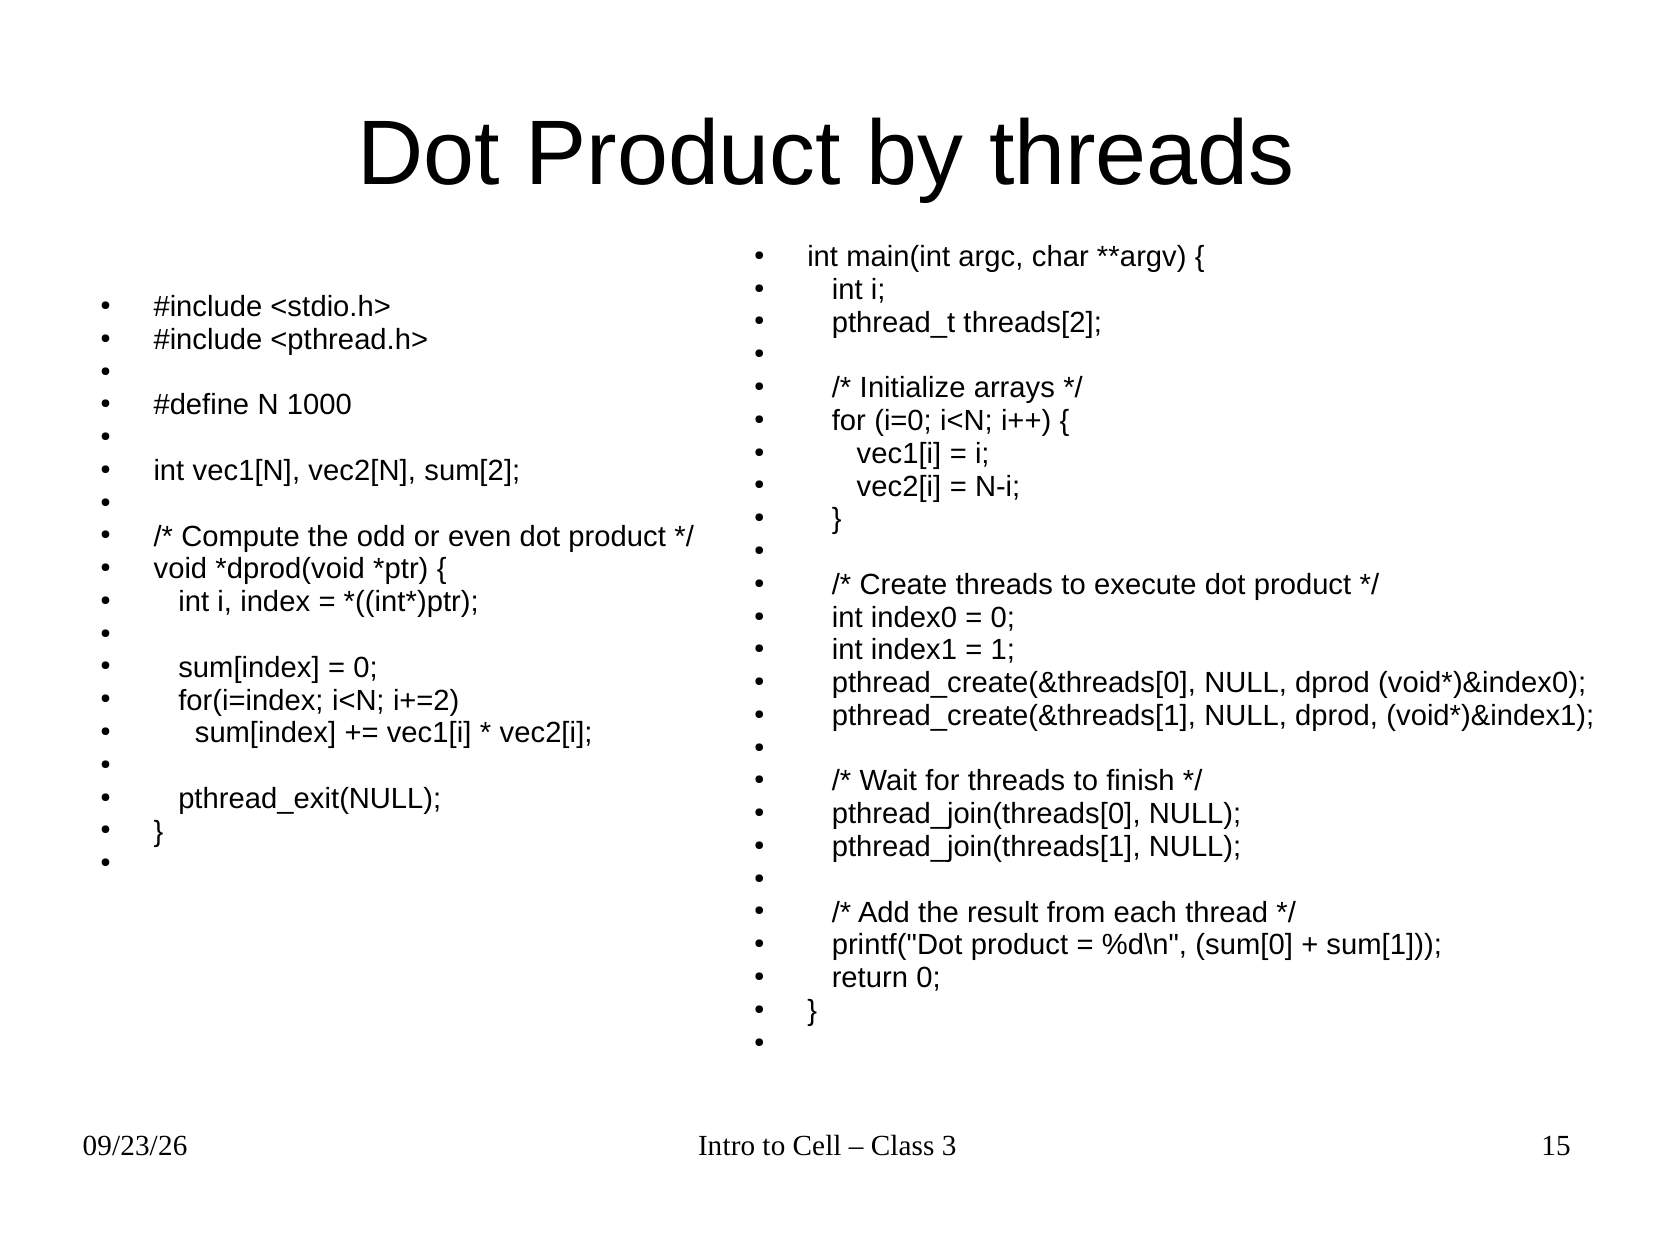

# Dot Product by threads
int main(int argc, char **argv) {
 int i;
 pthread_t threads[2];
 /* Initialize arrays */
 for (i=0; i<N; i++) {
 vec1[i] = i;
 vec2[i] = N-i;
 }
 /* Create threads to execute dot product */
 int index0 = 0;
 int index1 = 1;
 pthread_create(&threads[0], NULL, dprod (void*)&index0);
 pthread_create(&threads[1], NULL, dprod, (void*)&index1);
 /* Wait for threads to finish */
 pthread_join(threads[0], NULL);
 pthread_join(threads[1], NULL);
 /* Add the result from each thread */
 printf("Dot product = %d\n", (sum[0] + sum[1]));
 return 0;
}
#include <stdio.h>
#include <pthread.h>
#define N 1000
int vec1[N], vec2[N], sum[2];
/* Compute the odd or even dot product */
void *dprod(void *ptr) {
 int i, index = *((int*)ptr);
 sum[index] = 0;
 for(i=index; i<N; i+=2)
 sum[index] += vec1[i] * vec2[i];
 pthread_exit(NULL);
}
Cell Programming Workshop
15